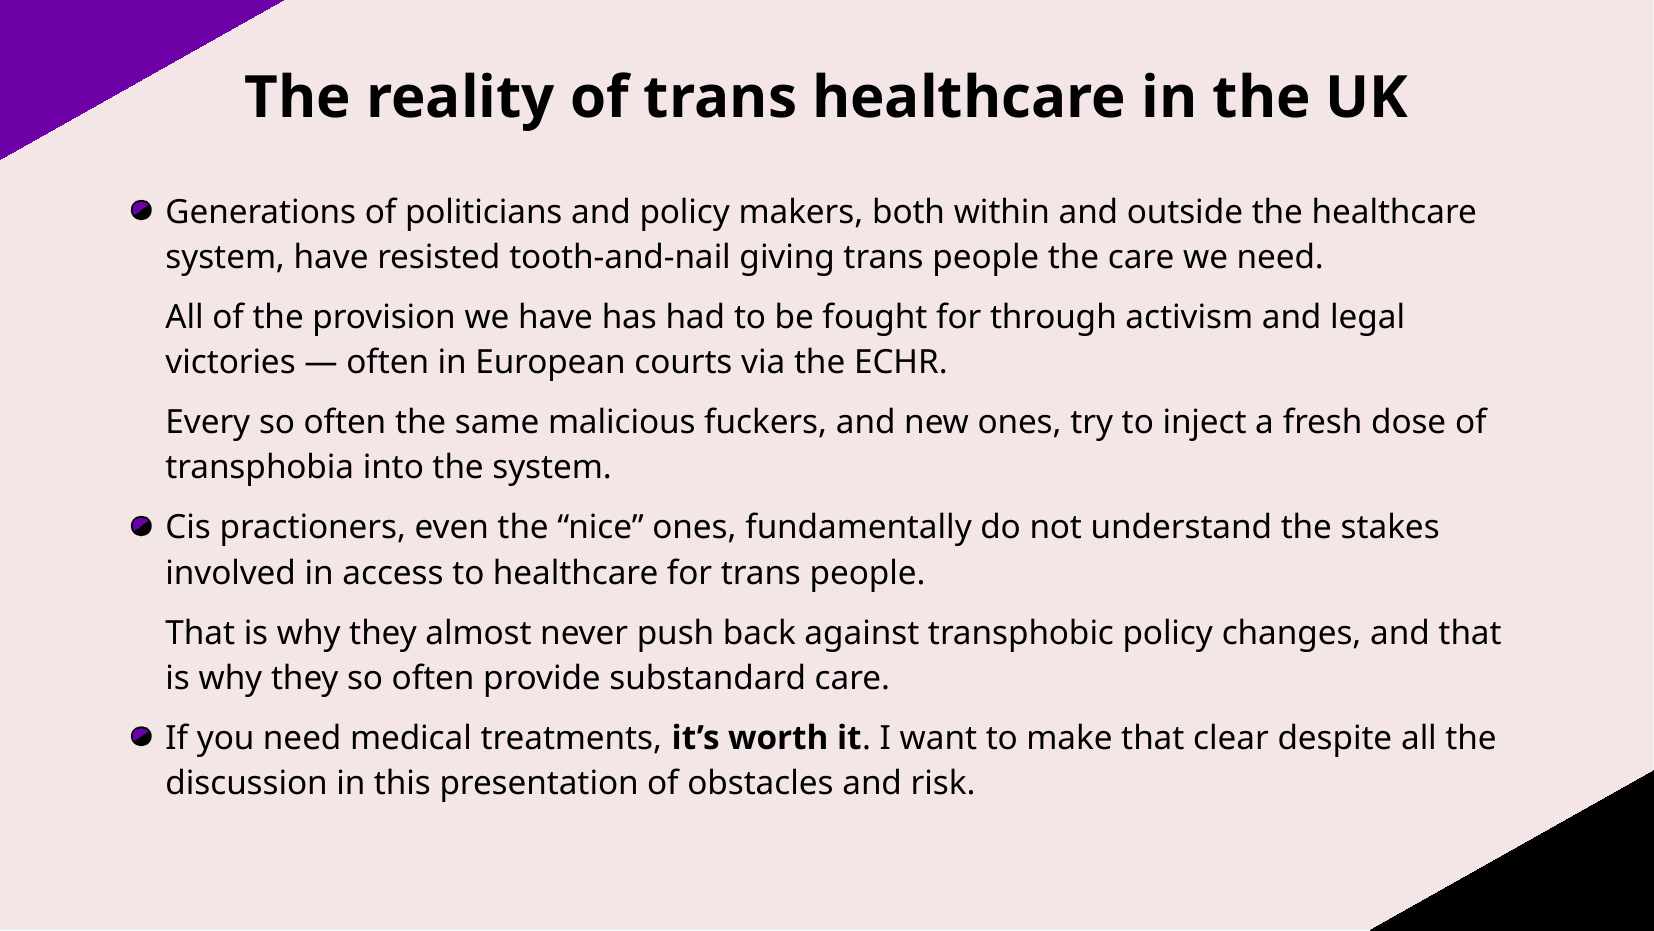

# The reality of trans healthcare in the UK
Generations of politicians and policy makers, both within and outside the healthcare system, have resisted tooth-and-nail giving trans people the care we need.
All of the provision we have has had to be fought for through activism and legal victories — often in European courts via the ECHR.
Every so often the same malicious fuckers, and new ones, try to inject a fresh dose of transphobia into the system.
Cis practioners, even the “nice” ones, fundamentally do not understand the stakes involved in access to healthcare for trans people.
That is why they almost never push back against transphobic policy changes, and that is why they so often provide substandard care.
If you need medical treatments, it’s worth it. I want to make that clear despite all the discussion in this presentation of obstacles and risk.